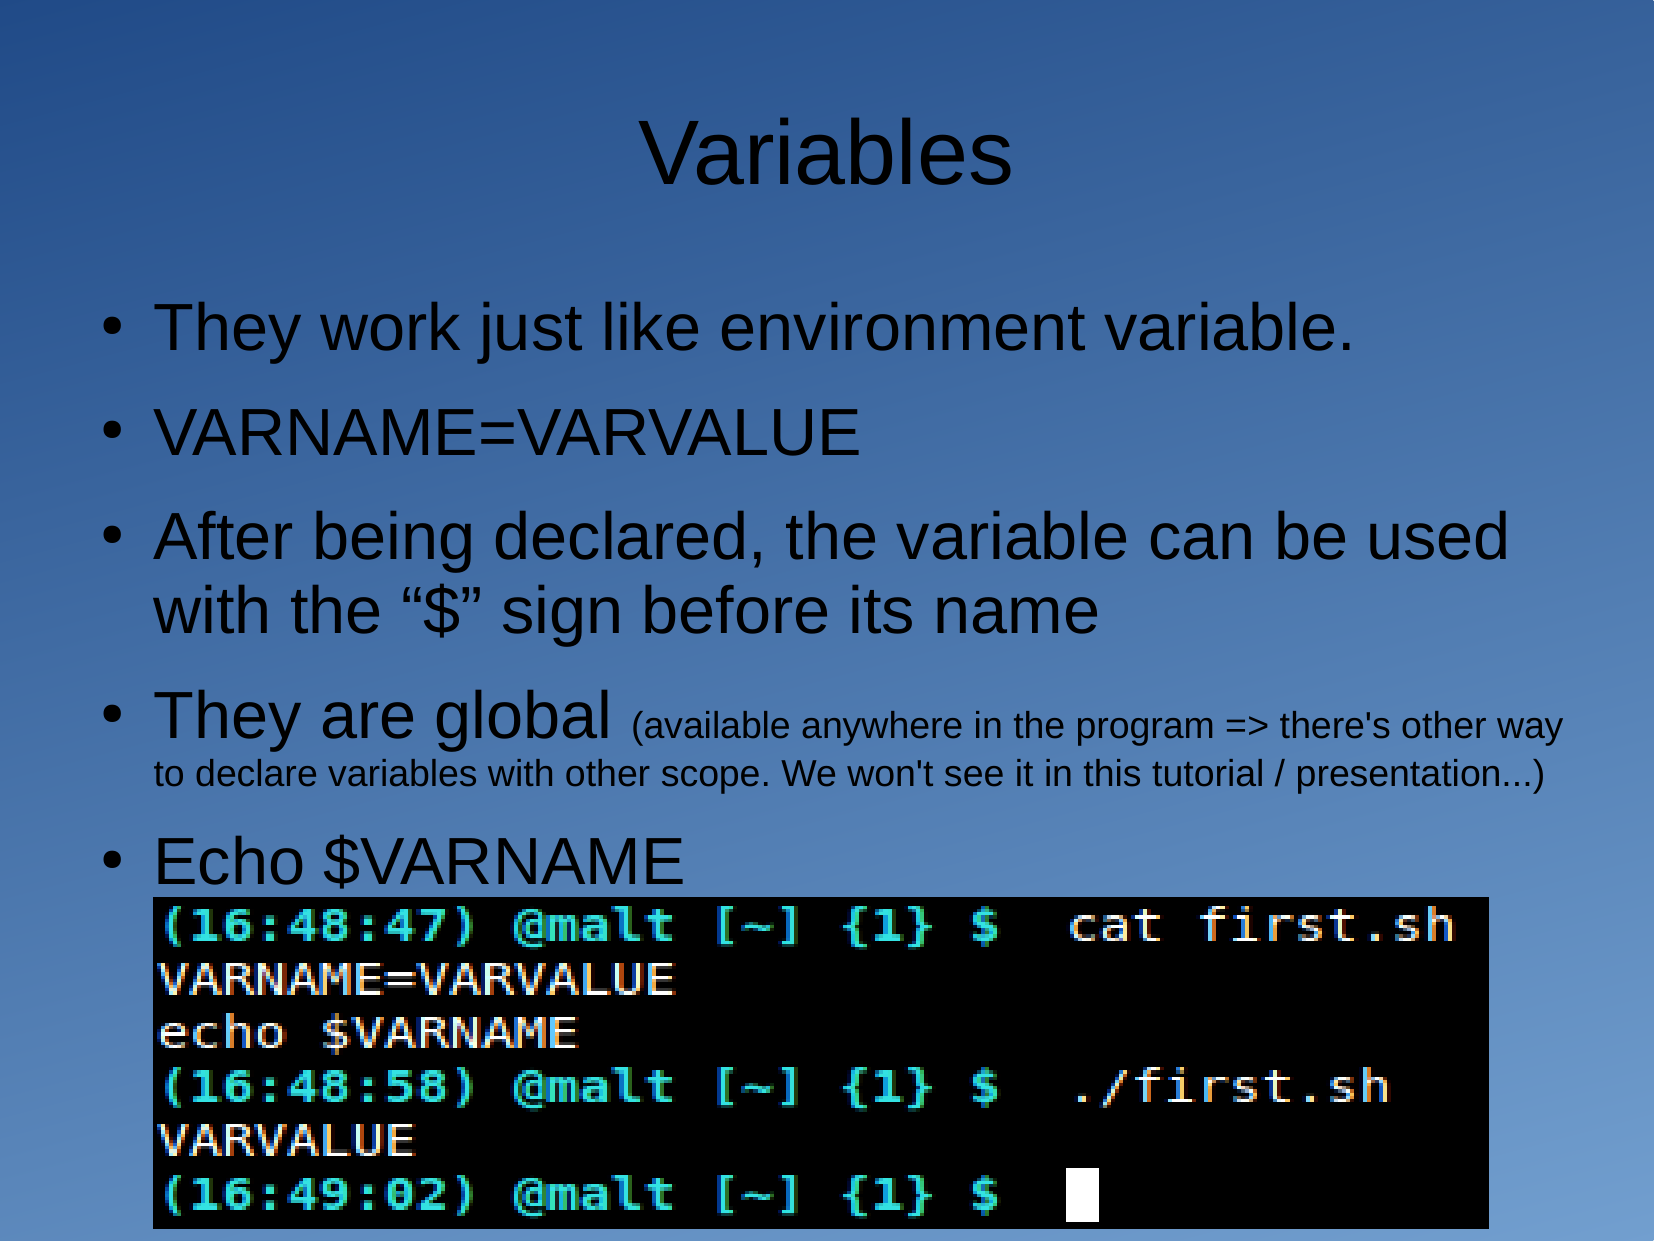

# Variables
They work just like environment variable.
VARNAME=VARVALUE
After being declared, the variable can be used with the “$” sign before its name
They are global (available anywhere in the program => there's other way to declare variables with other scope. We won't see it in this tutorial / presentation...)
Echo $VARNAME